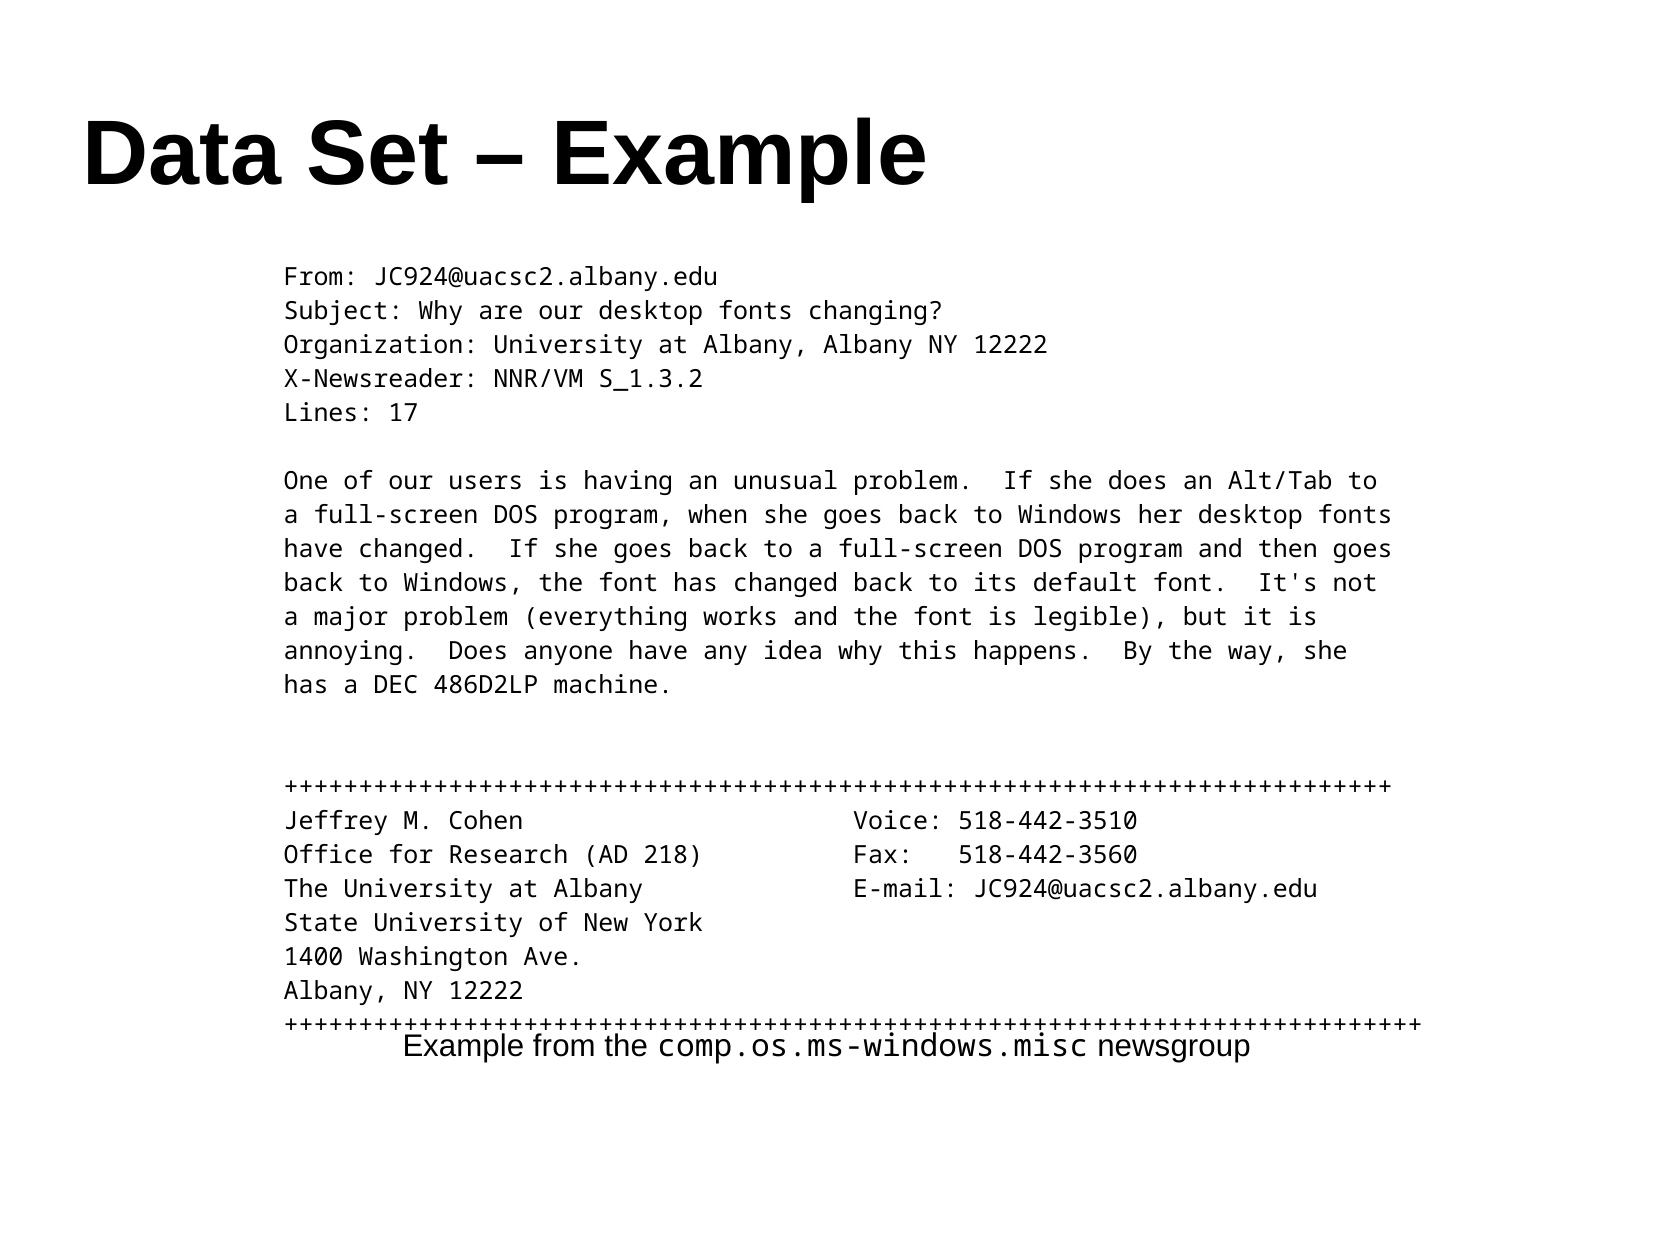

# Data Set – Example
From: JC924@uacsc2.albany.edu
Subject: Why are our desktop fonts changing?
Organization: University at Albany, Albany NY 12222
X-Newsreader: NNR/VM S_1.3.2
Lines: 17
One of our users is having an unusual problem. If she does an Alt/Tab to
a full-screen DOS program, when she goes back to Windows her desktop fonts
have changed. If she goes back to a full-screen DOS program and then goes
back to Windows, the font has changed back to its default font. It's not
a major problem (everything works and the font is legible), but it is
annoying. Does anyone have any idea why this happens. By the way, she
has a DEC 486D2LP machine.
++++++++++++++++++++++++++++++++++++++++++++++++++++++++++++++++++++++++++
Jeffrey M. Cohen Voice: 518-442-3510
Office for Research (AD 218) Fax: 518-442-3560
The University at Albany E-mail: JC924@uacsc2.albany.edu
State University of New York
1400 Washington Ave.
Albany, NY 12222
++++++++++++++++++++++++++++++++++++++++++++++++++++++++++++++++++++++++++++
Example from the comp.os.ms-windows.misc newsgroup